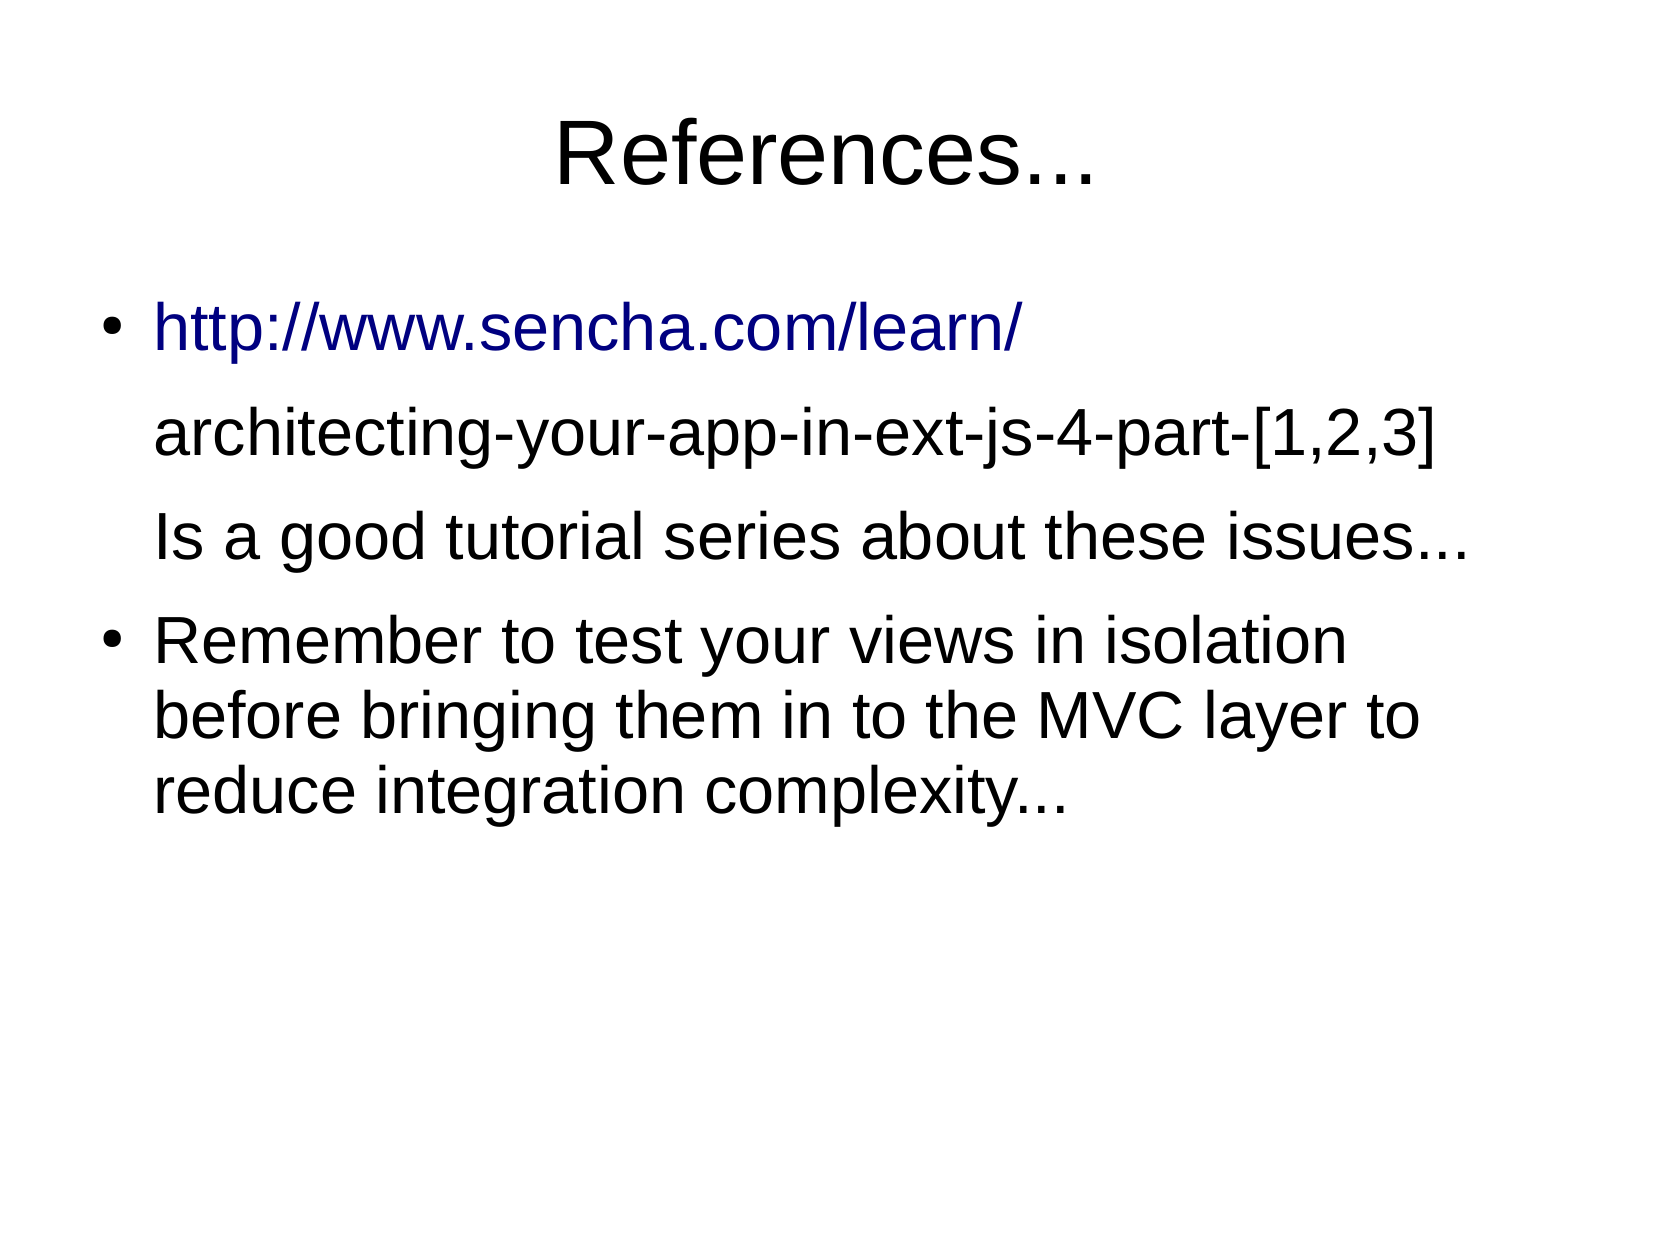

# References...
http://www.sencha.com/learn/
architecting-your-app-in-ext-js-4-part-[1,2,3]
Is a good tutorial series about these issues...
Remember to test your views in isolation before bringing them in to the MVC layer to reduce integration complexity...